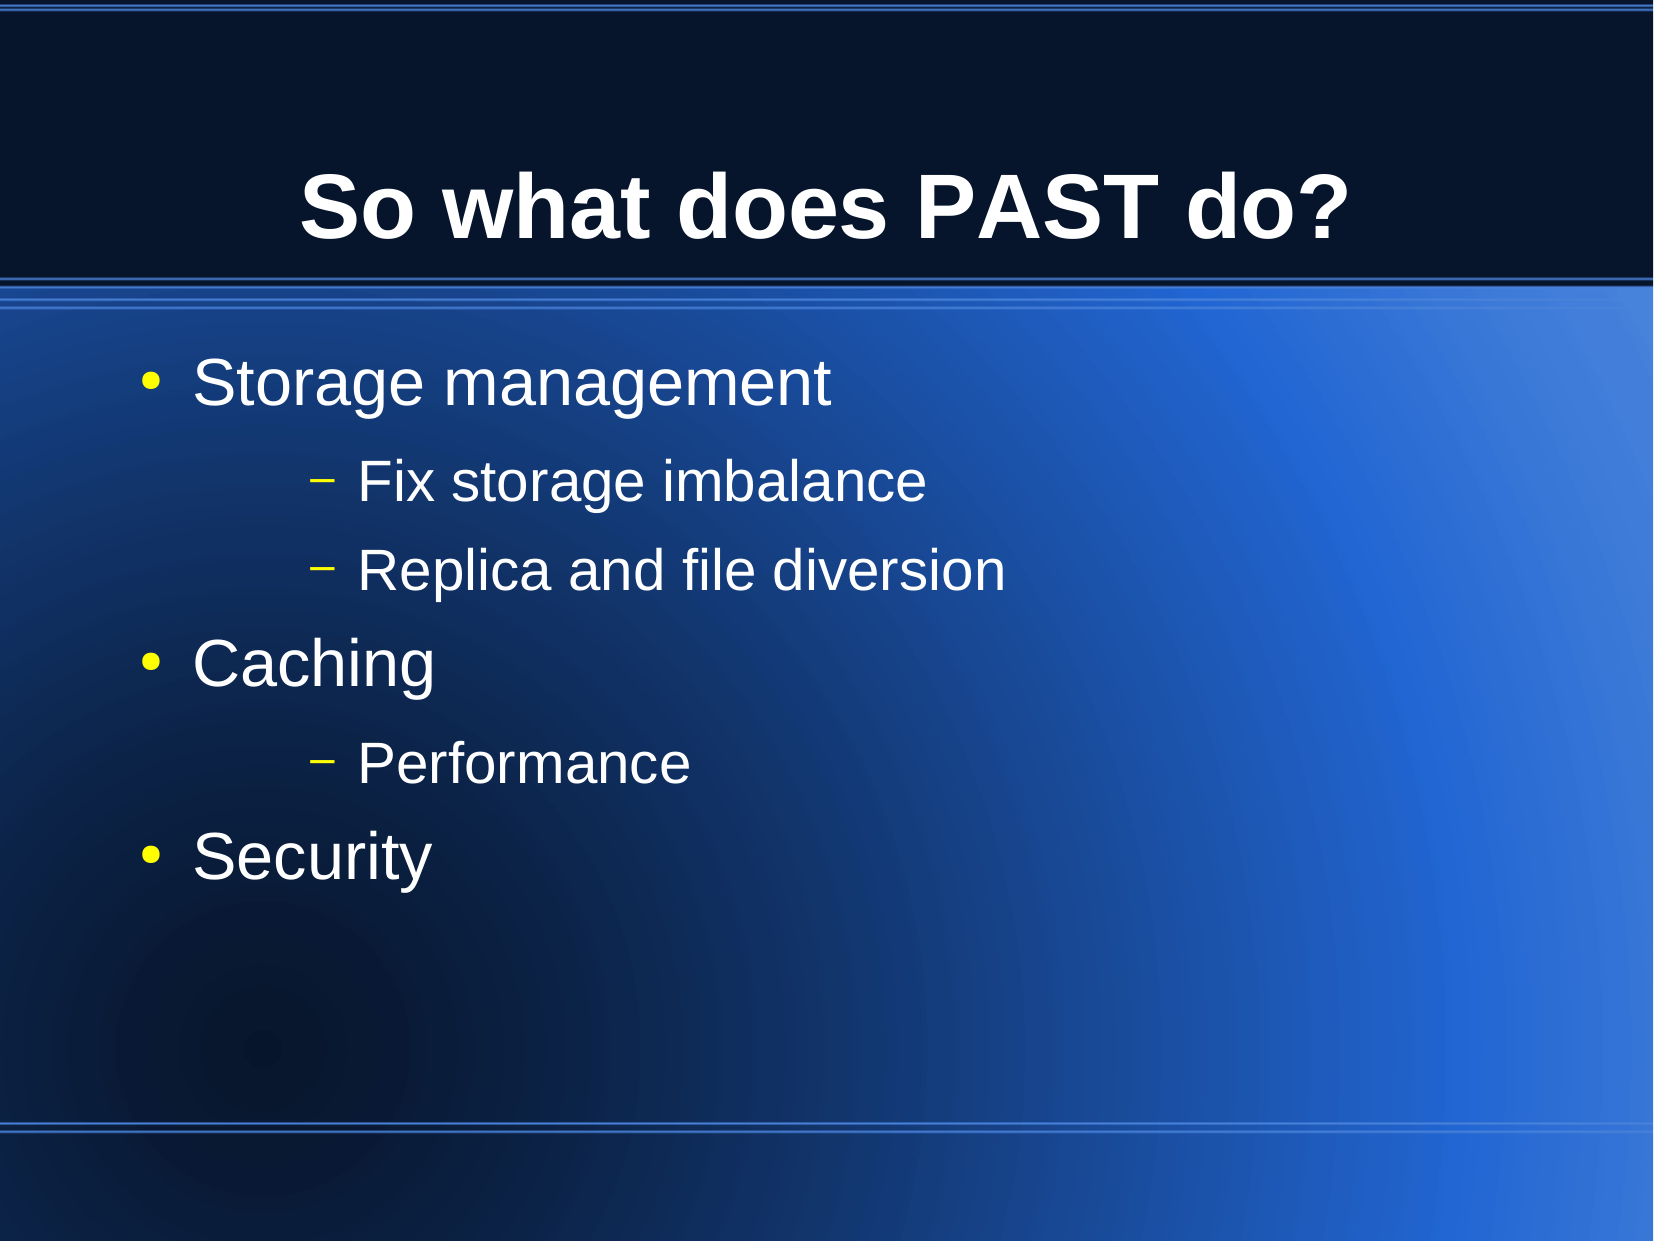

# So what does PAST do?
Storage management
Fix storage imbalance
Replica and file diversion
Caching
Performance
Security